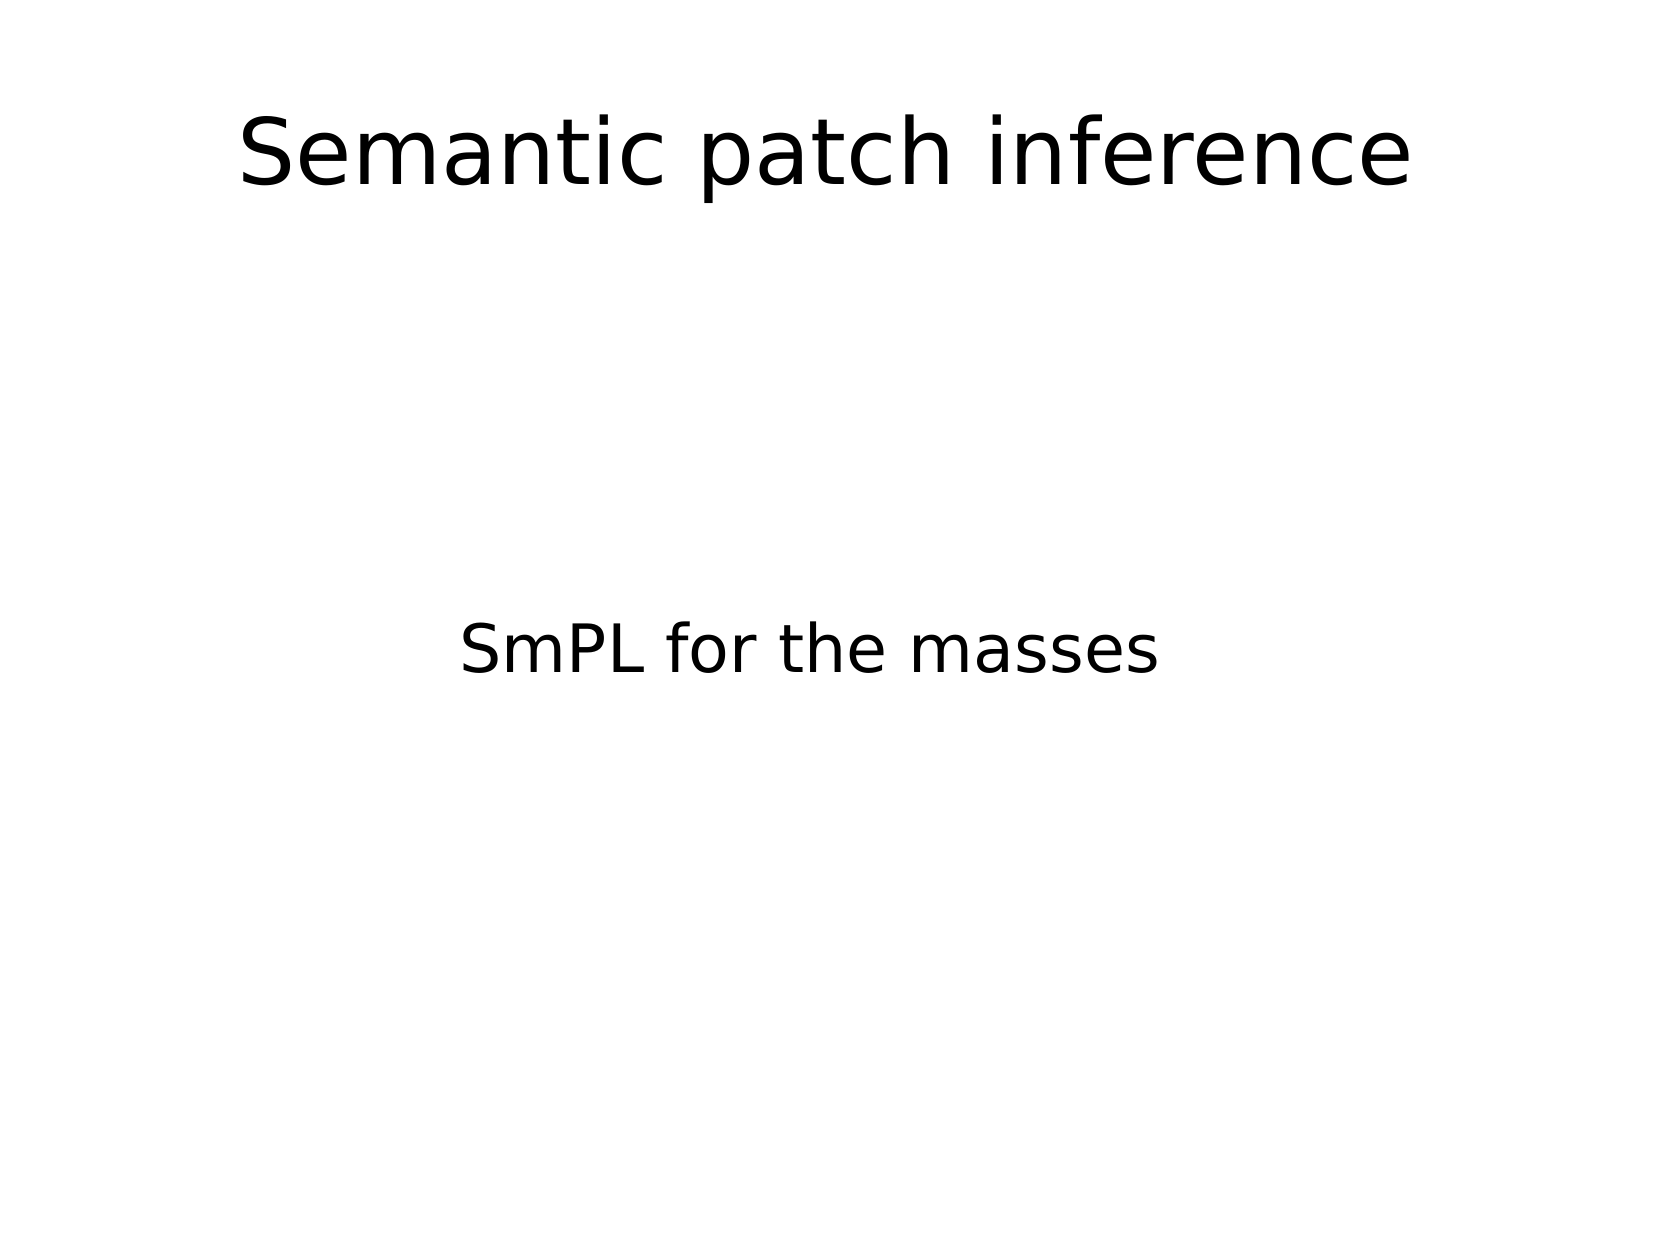

# Semantic patch inference
SmPL for the masses